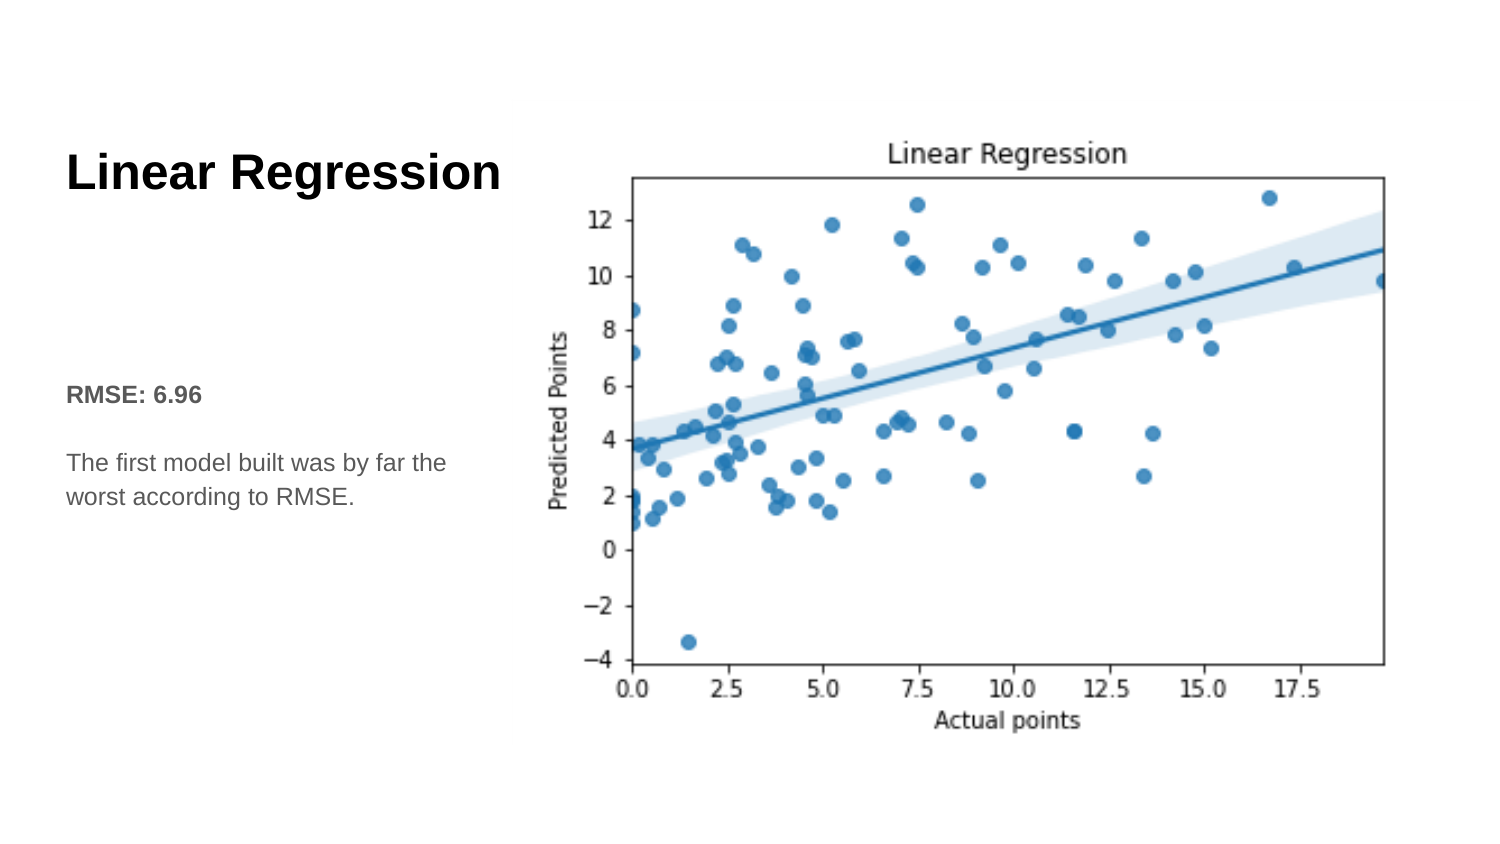

# Linear Regression
RMSE: 6.96
The first model built was by far the worst according to RMSE.